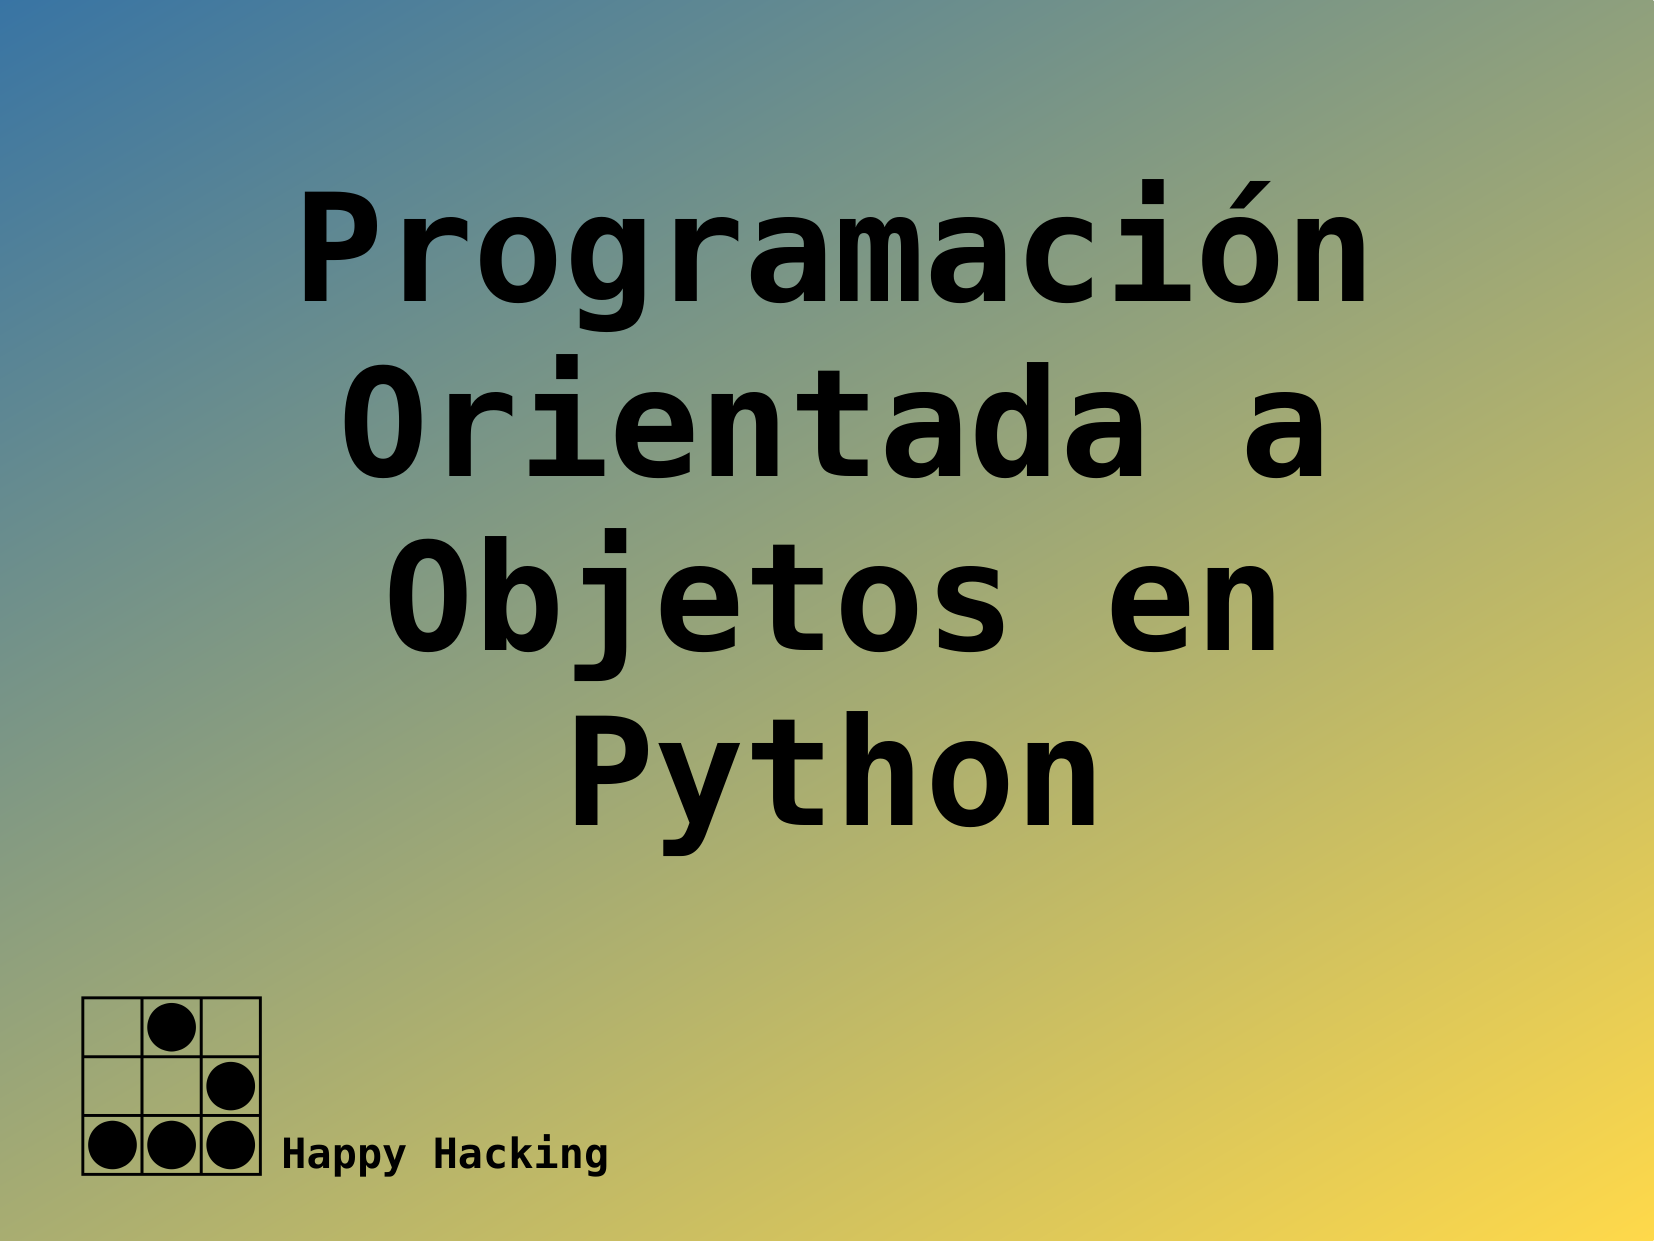

# Programación Orientada a Objetos en Python
Happy Hacking